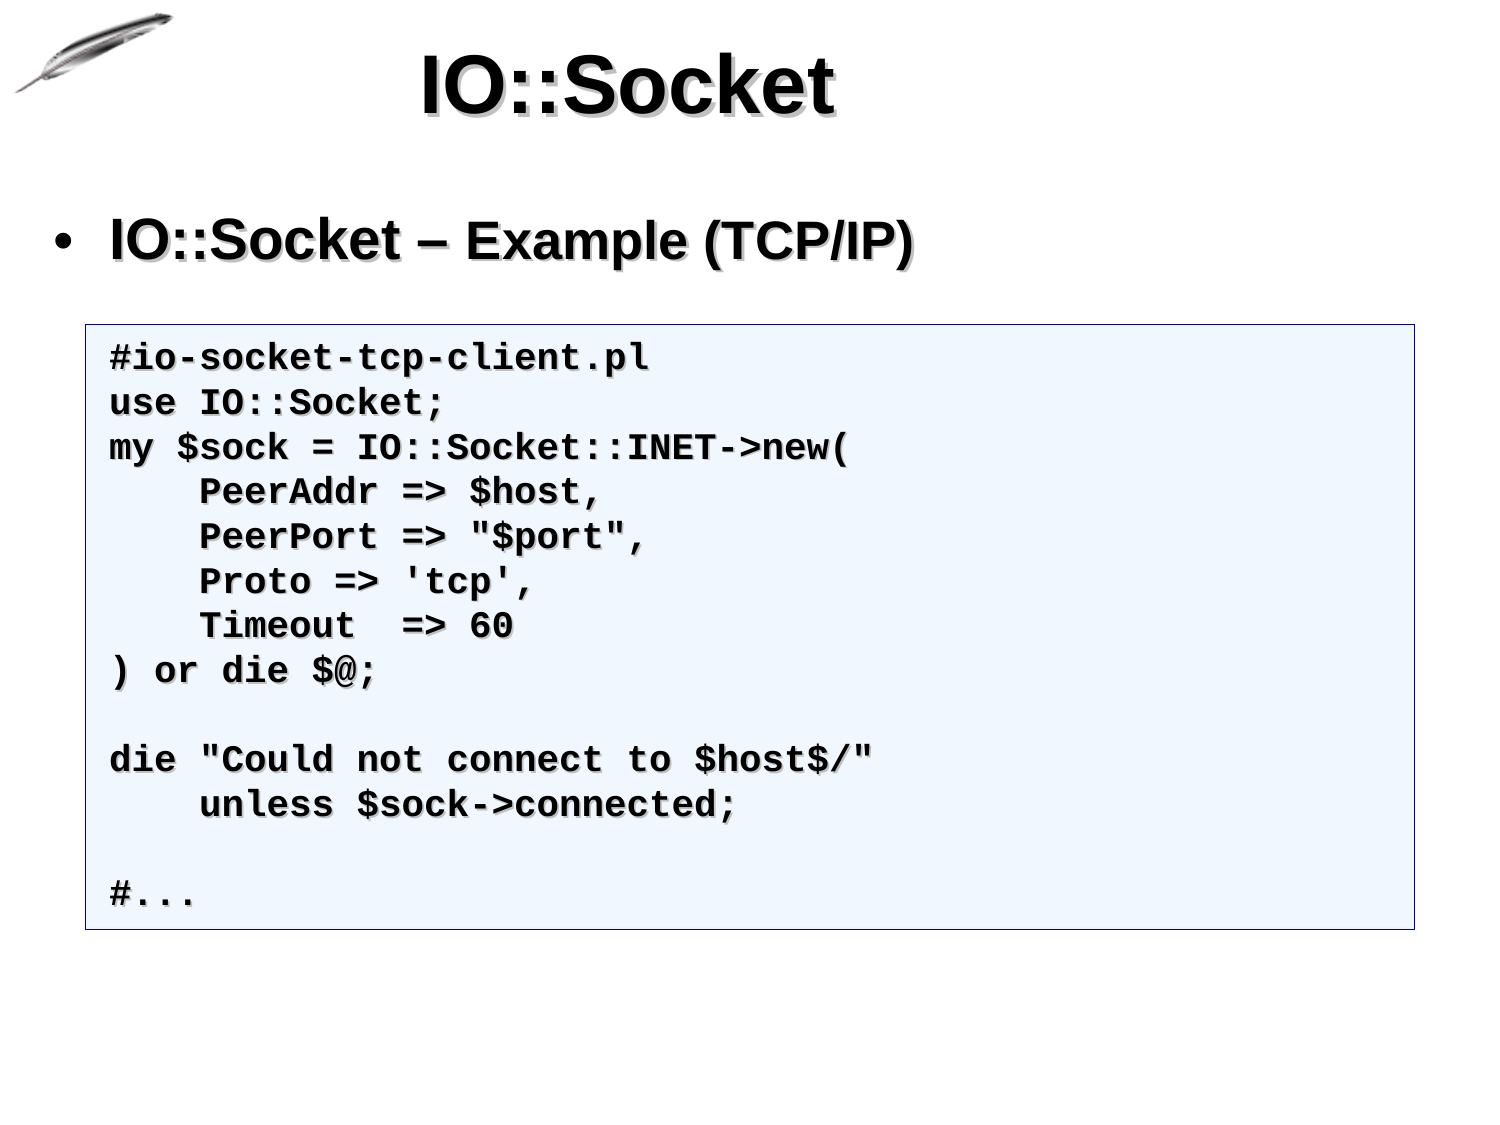

# IO::Socket
IO::Socket – Example (TCP/IP)
#io-socket-tcp-client.pl
use IO::Socket;
my $sock = IO::Socket::INET->new(
 PeerAddr => $host,
 PeerPort => "$port",
 Proto => 'tcp',
 Timeout => 60
) or die $@;
die "Could not connect to $host$/"
 unless $sock->connected;
#...